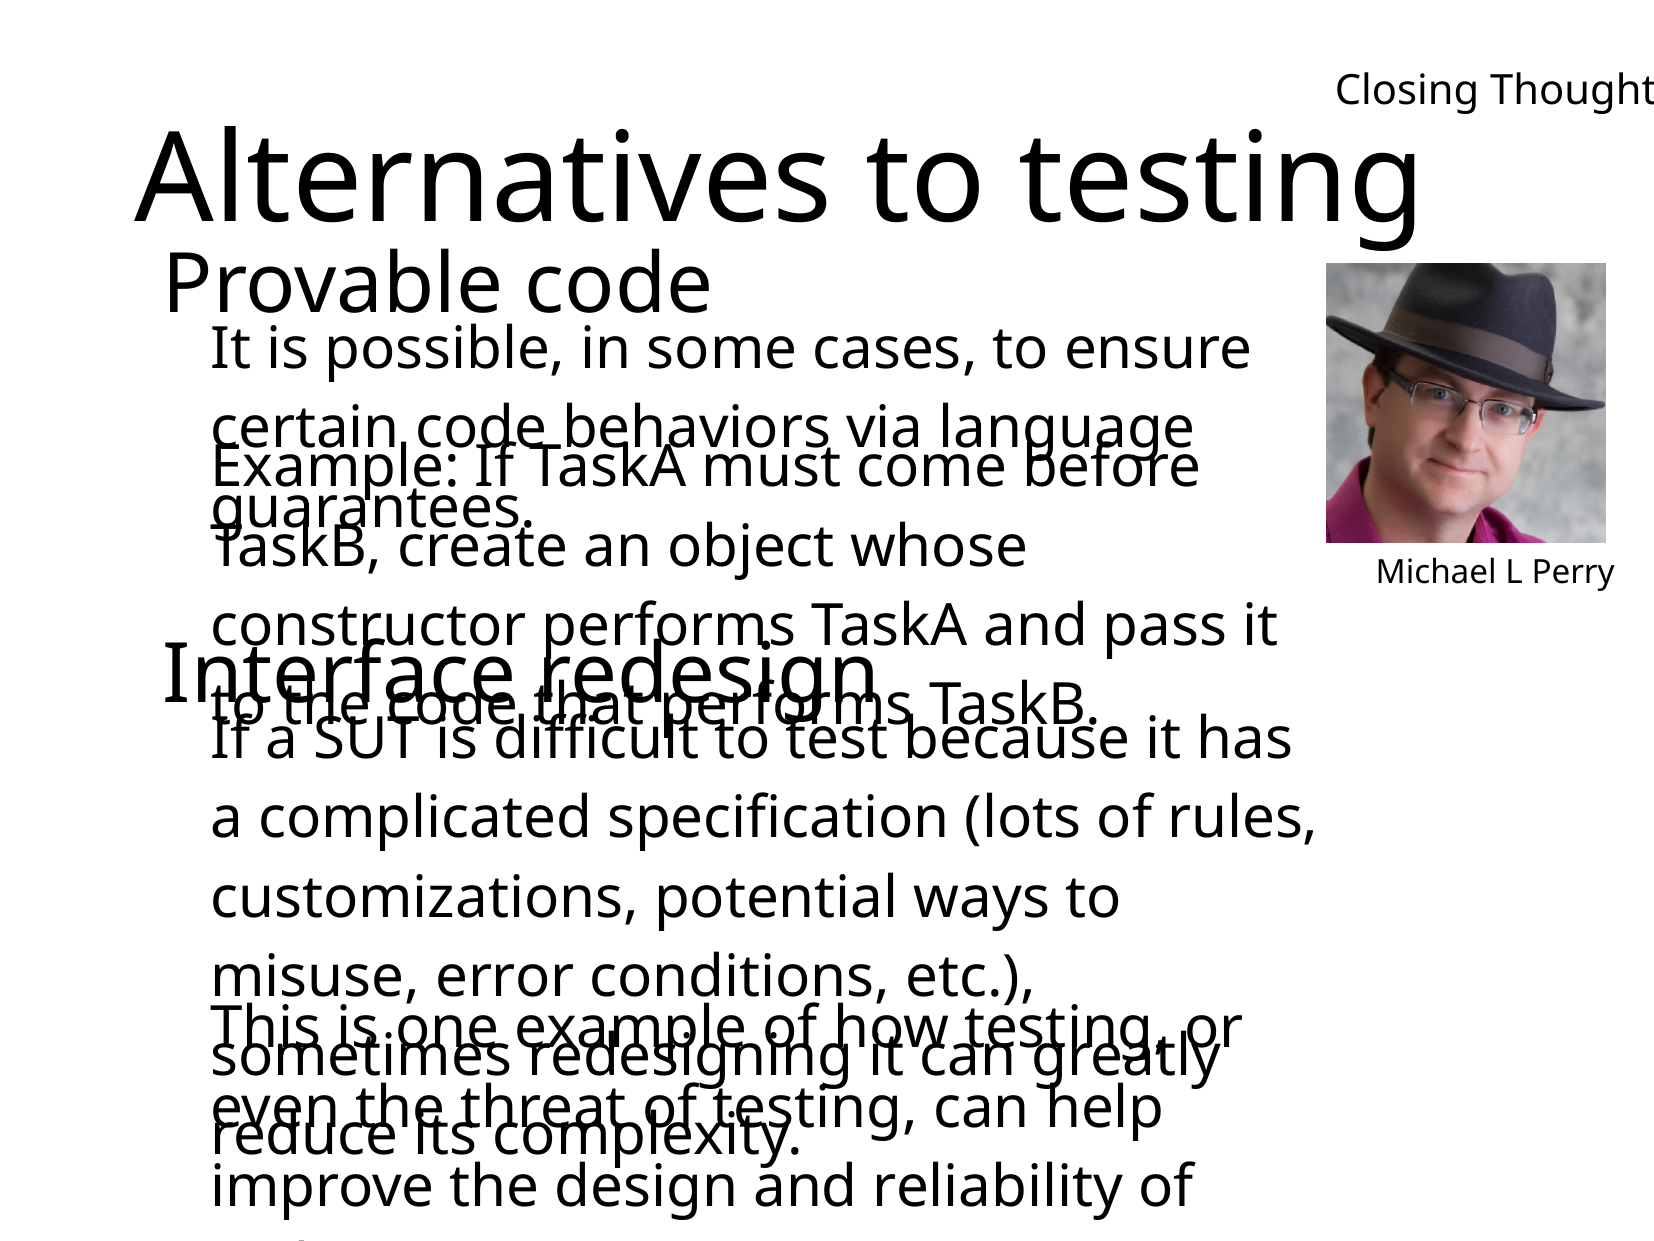

Closing Thoughts
Alternatives to testing
Provable code
Michael L Perry
It is possible, in some cases, to ensure certain code behaviors via language guarantees.
Example: If TaskA must come before TaskB, create an object whose constructor performs TaskA and pass it to the code that performs TaskB.
Interface redesign
If a SUT is difficult to test because it has a complicated specification (lots of rules, customizations, potential ways to misuse, error conditions, etc.), sometimes redesigning it can greatly reduce its complexity.
This is one example of how testing, or even the threat of testing, can help improve the design and reliability of code.